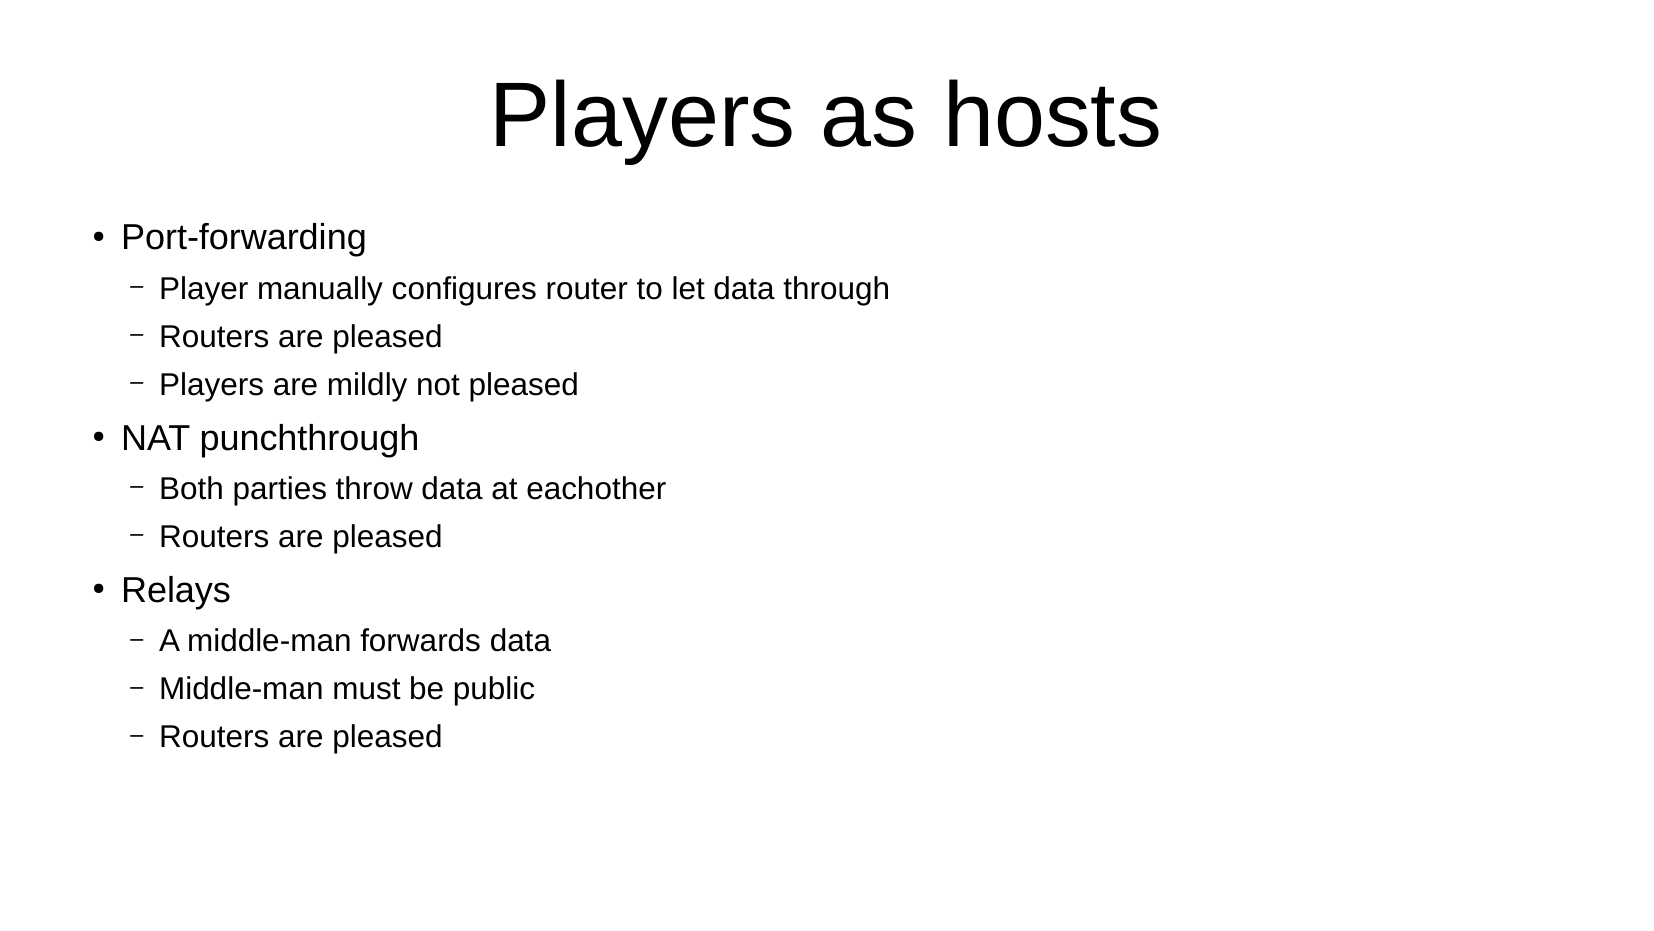

# Players as hosts
Port-forwarding
Player manually configures router to let data through
Routers are pleased
Players are mildly not pleased
NAT punchthrough
Both parties throw data at eachother
Routers are pleased
Relays
A middle-man forwards data
Middle-man must be public
Routers are pleased